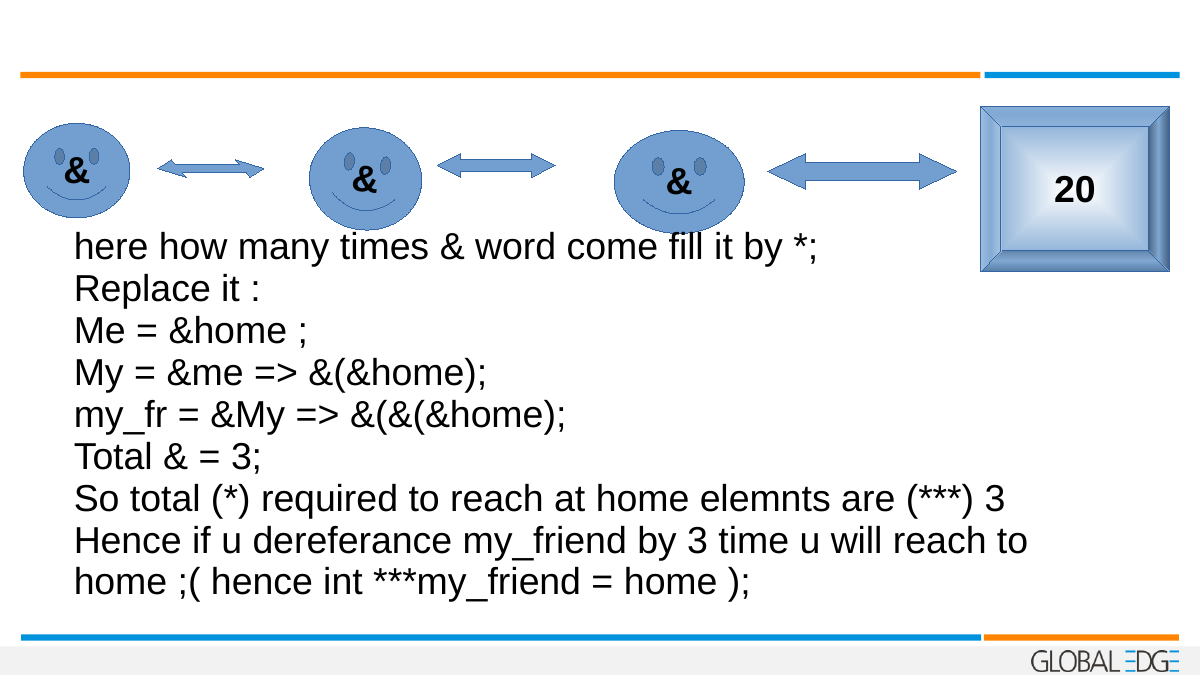

#
20
&
&
&
here how many times & word come fill it by *;
Replace it :
Me = &home ;
My = &me => &(&home);
my_fr = &My => &(&(&home);
Total & = 3;
So total (*) required to reach at home elemnts are (***) 3
Hence if u dereferance my_friend by 3 time u will reach to home ;( hence int ***my_friend = home );